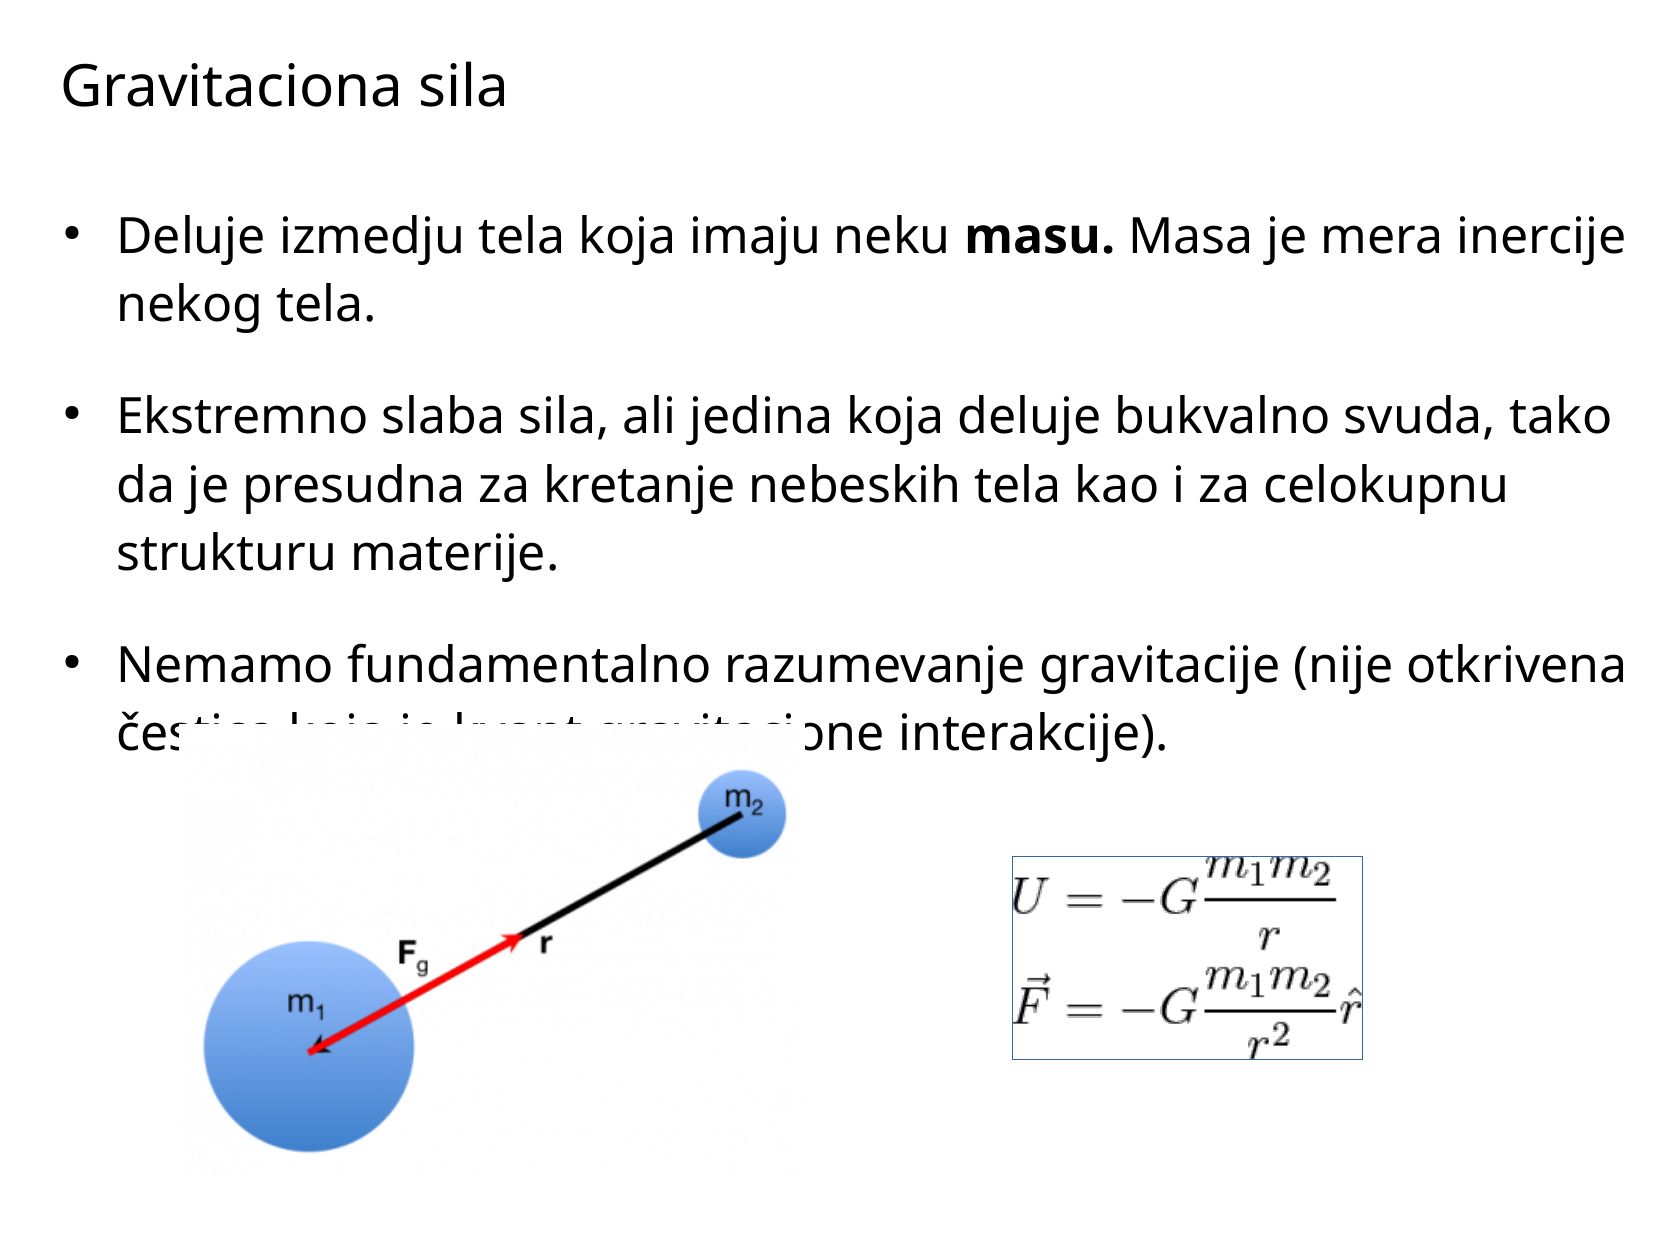

# Gravitaciona sila
Deluje izmedju tela koja imaju neku masu. Masa je mera inercije nekog tela.
Ekstremno slaba sila, ali jedina koja deluje bukvalno svuda, tako da je presudna za kretanje nebeskih tela kao i za celokupnu strukturu materije.
Nemamo fundamentalno razumevanje gravitacije (nije otkrivena čestica koja je kvant gravitacione interakcije).